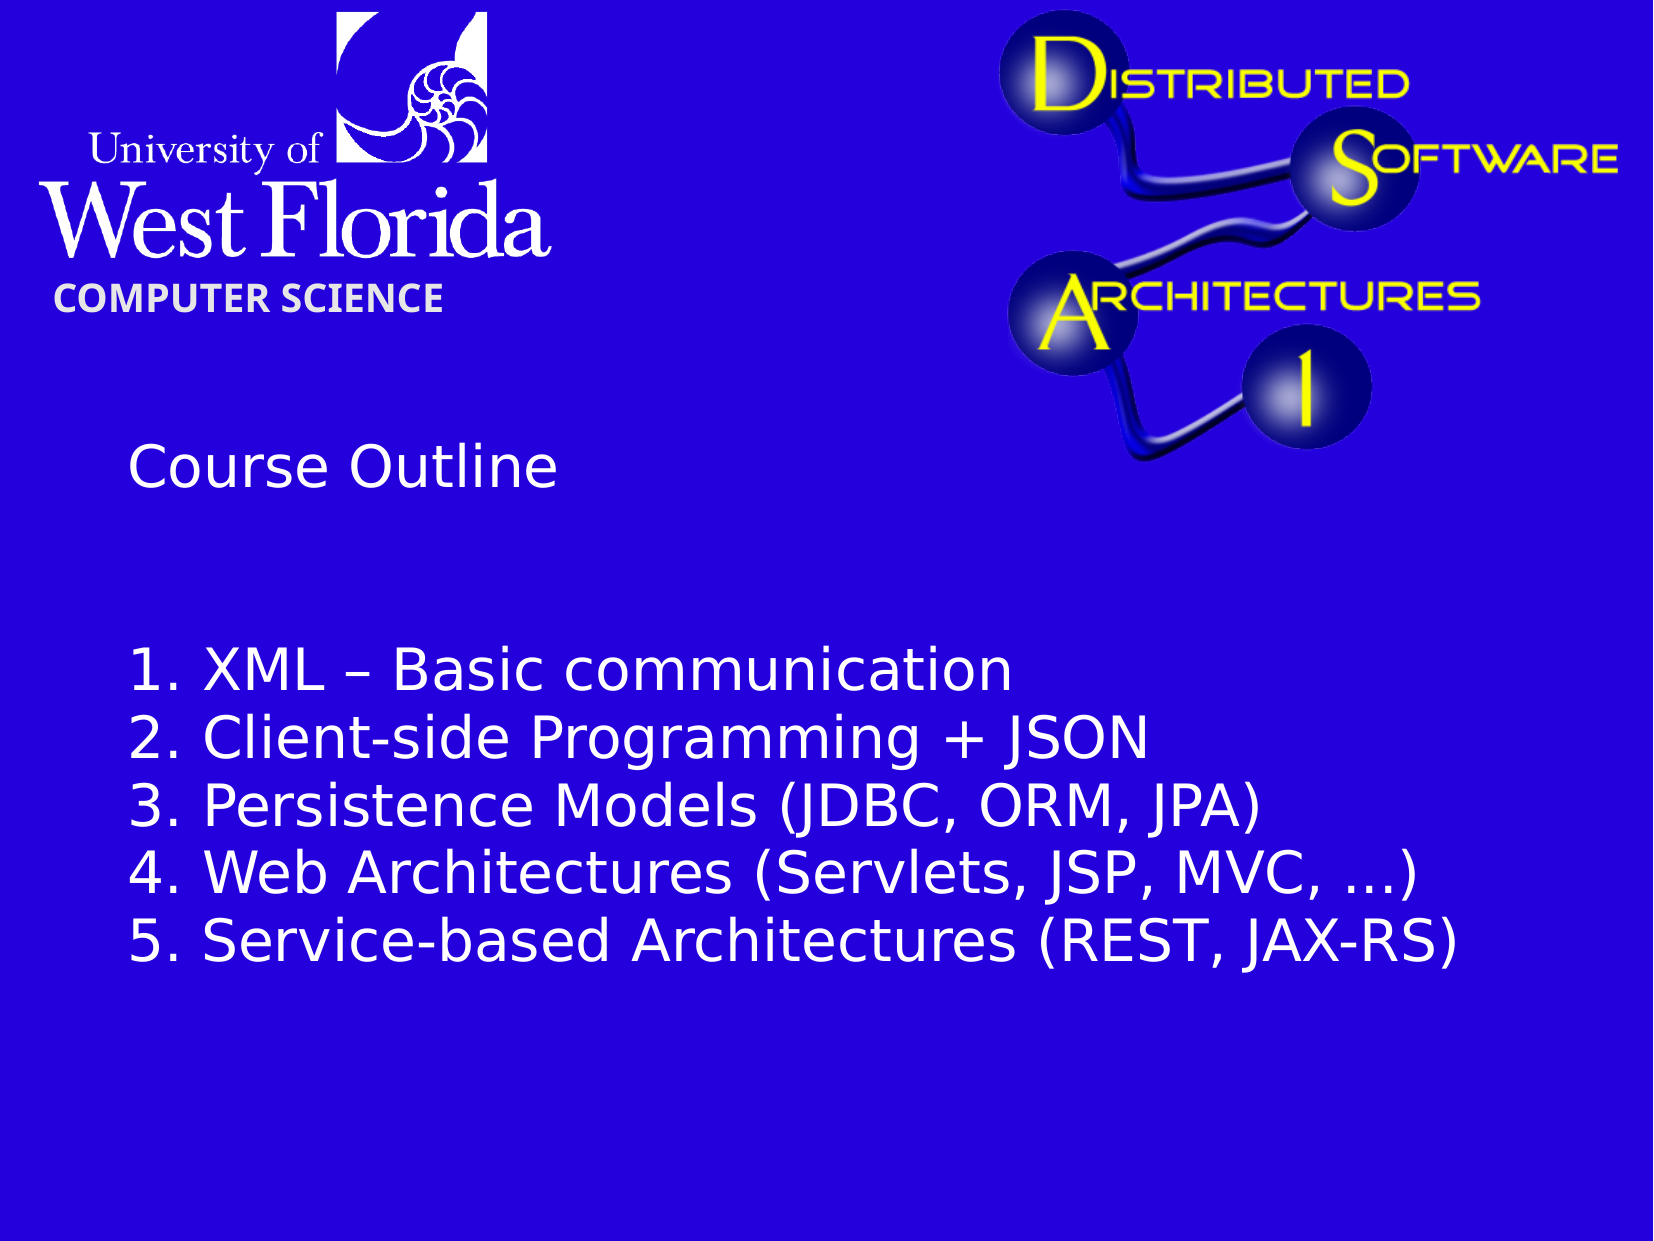

COMPUTER SCIENCE
Course Outline
1.	XML – Basic communication
2.	Client-side Programming + JSON
3.	Persistence Models (JDBC, ORM, JPA)
4.	Web Architectures (Servlets, JSP, MVC, ...)
5. Service-based Architectures (REST, JAX-RS)